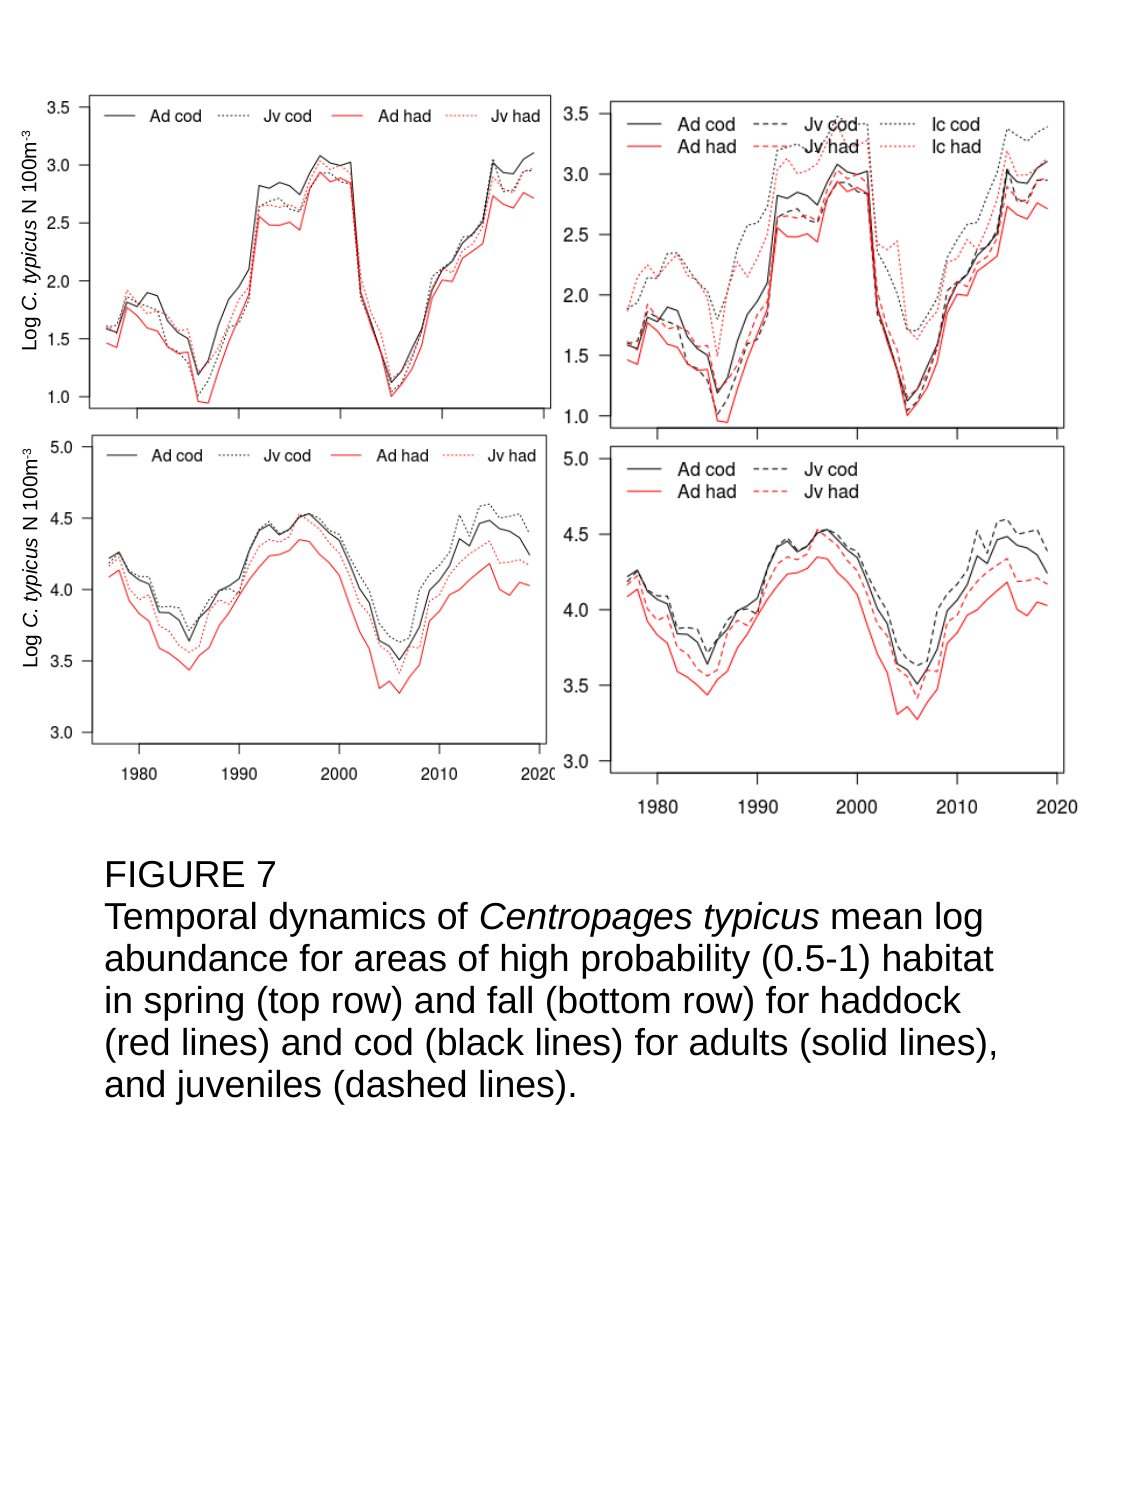

Log C. typicus N 100m-3
Log C. typicus N 100m-3
FIGURE 7
Temporal dynamics of Centropages typicus mean log abundance for areas of high probability (0.5-1) habitat in spring (top row) and fall (bottom row) for haddock (red lines) and cod (black lines) for adults (solid lines), and juveniles (dashed lines).